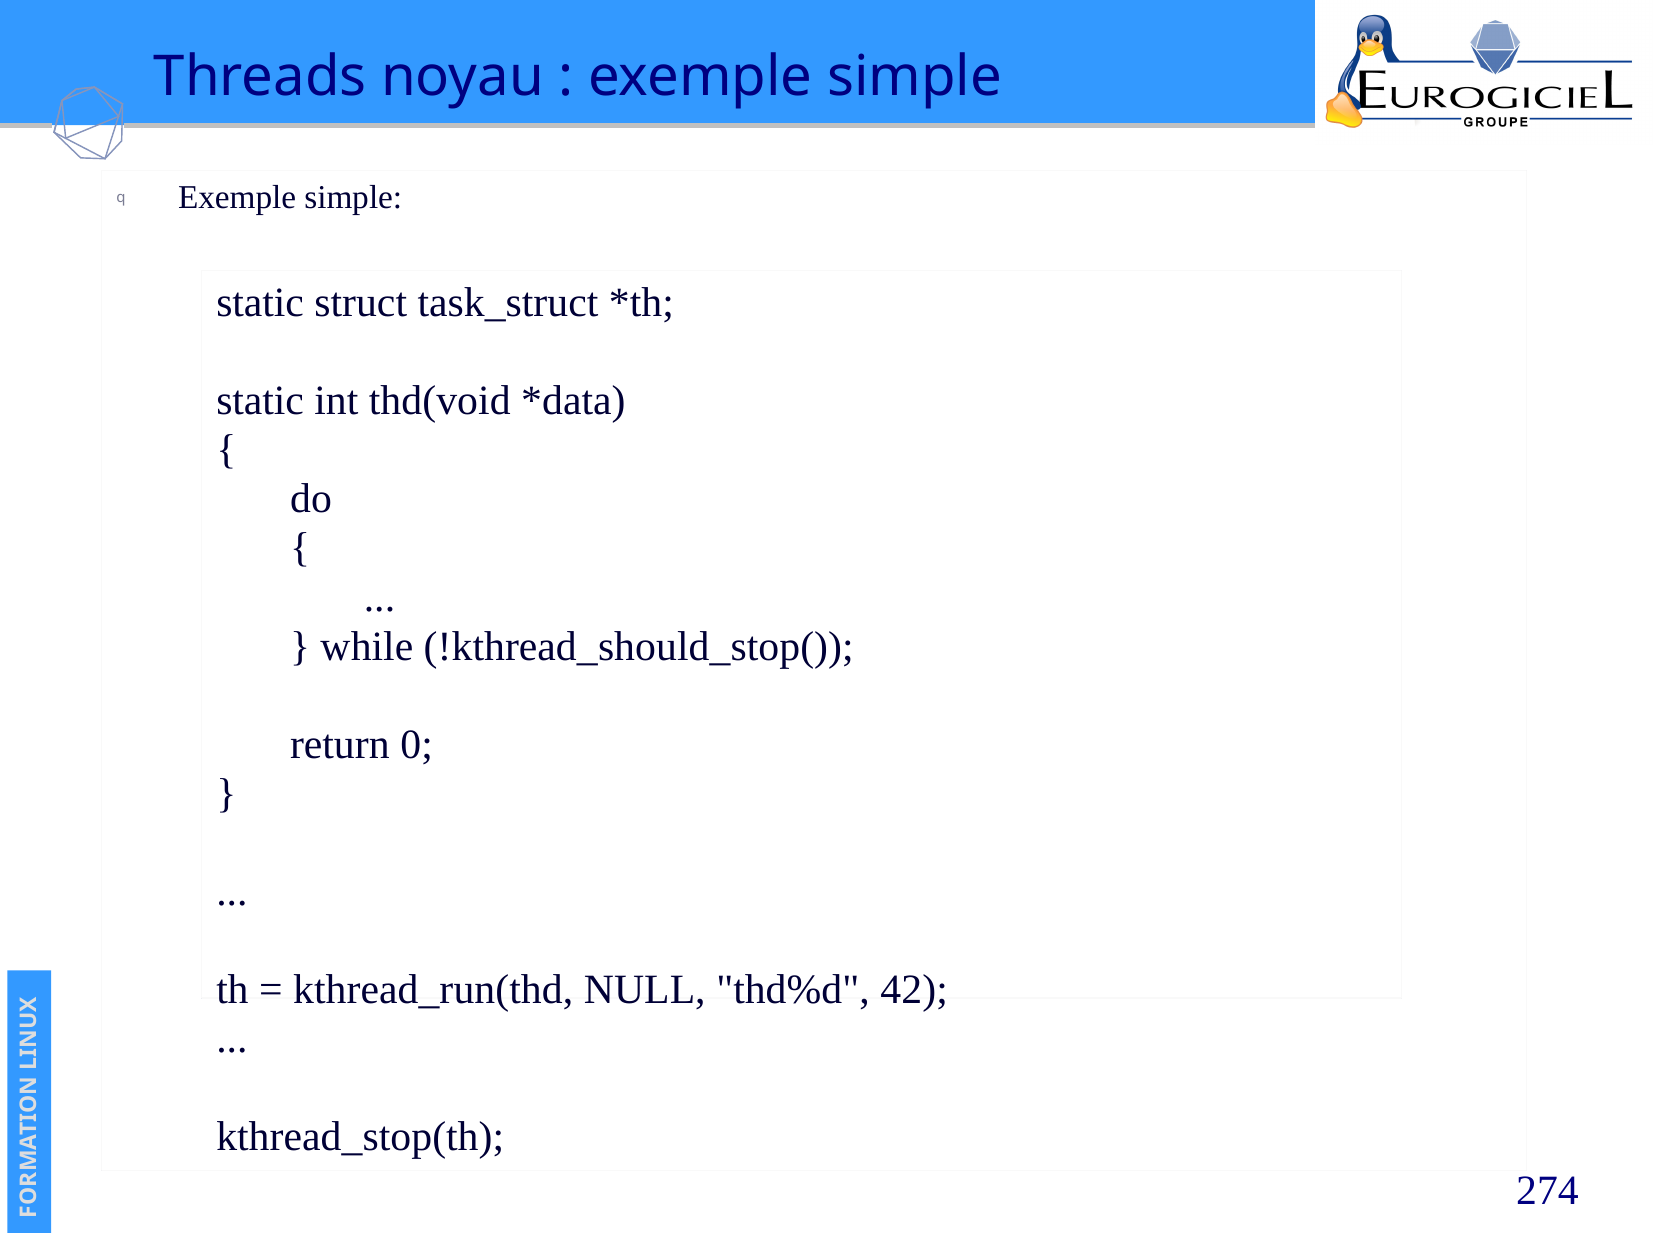

# Threads noyau : exemple simple
Exemple simple:
static struct task_struct *th;
static int thd(void *data)
{
	do
	{
		...
	} while (!kthread_should_stop());
	return 0;
}
...
th = kthread_run(thd, NULL, "thd%d", 42);
...
kthread_stop(th);